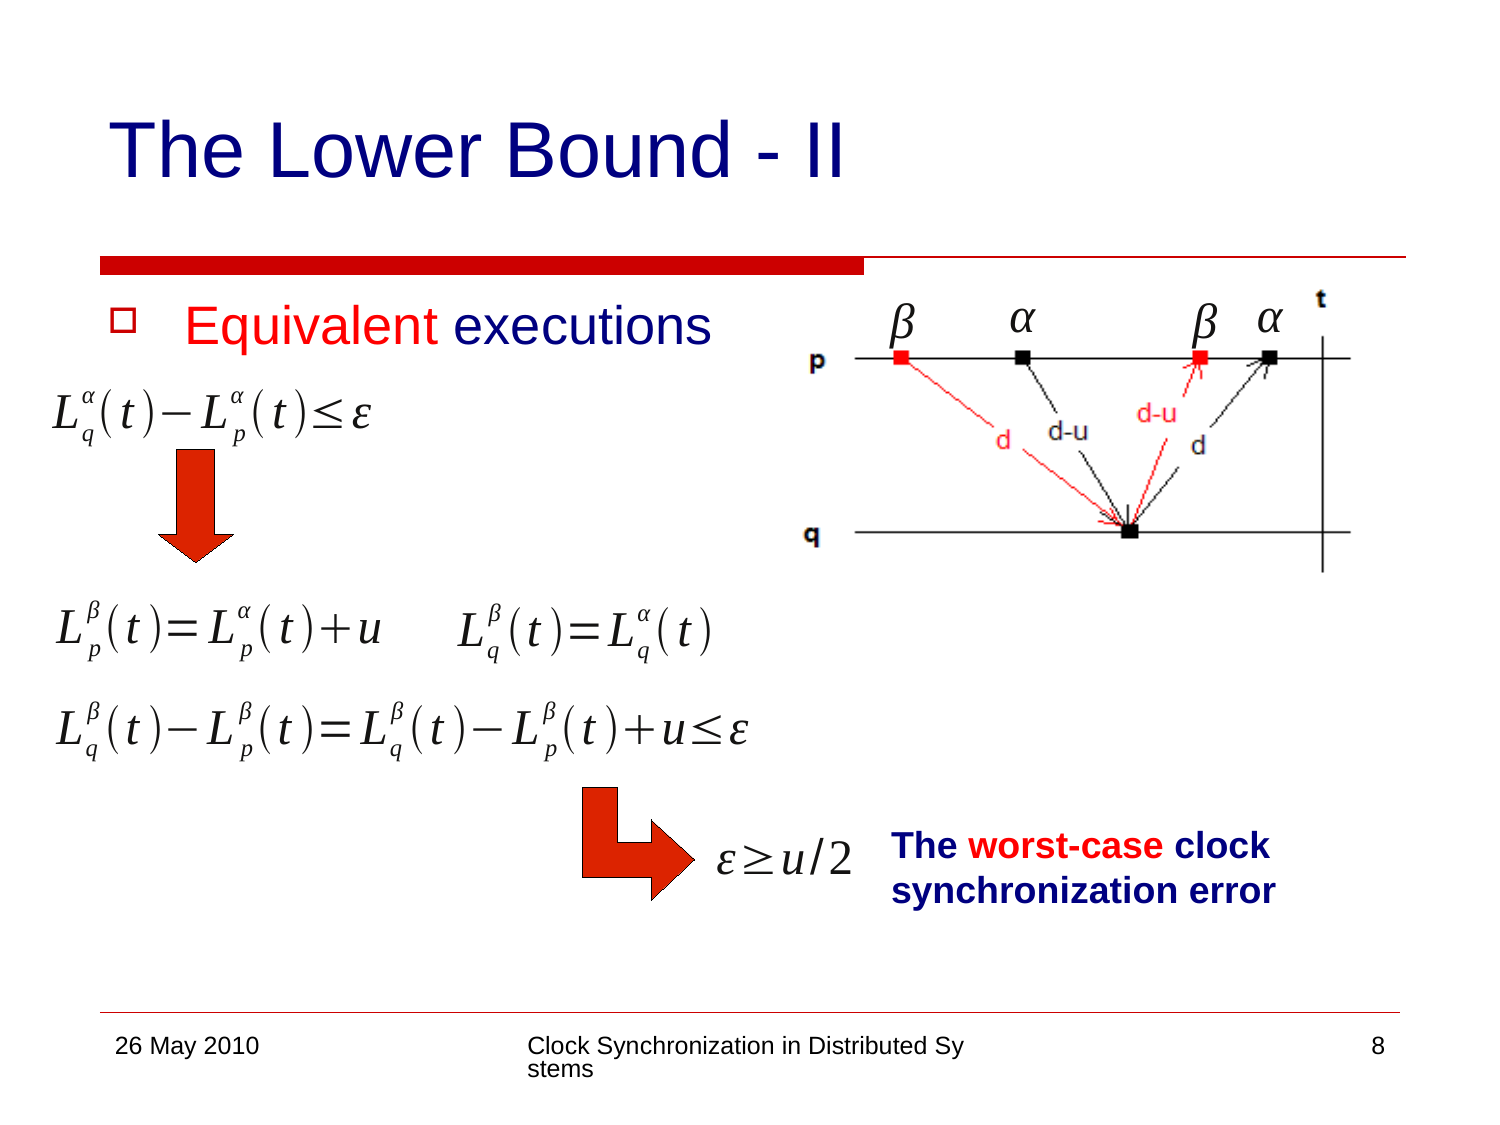

# The Lower Bound - II
Equivalent executions
The worst-case clock synchronization error
26 May 2010
Clock Synchronization in Distributed Systems
8